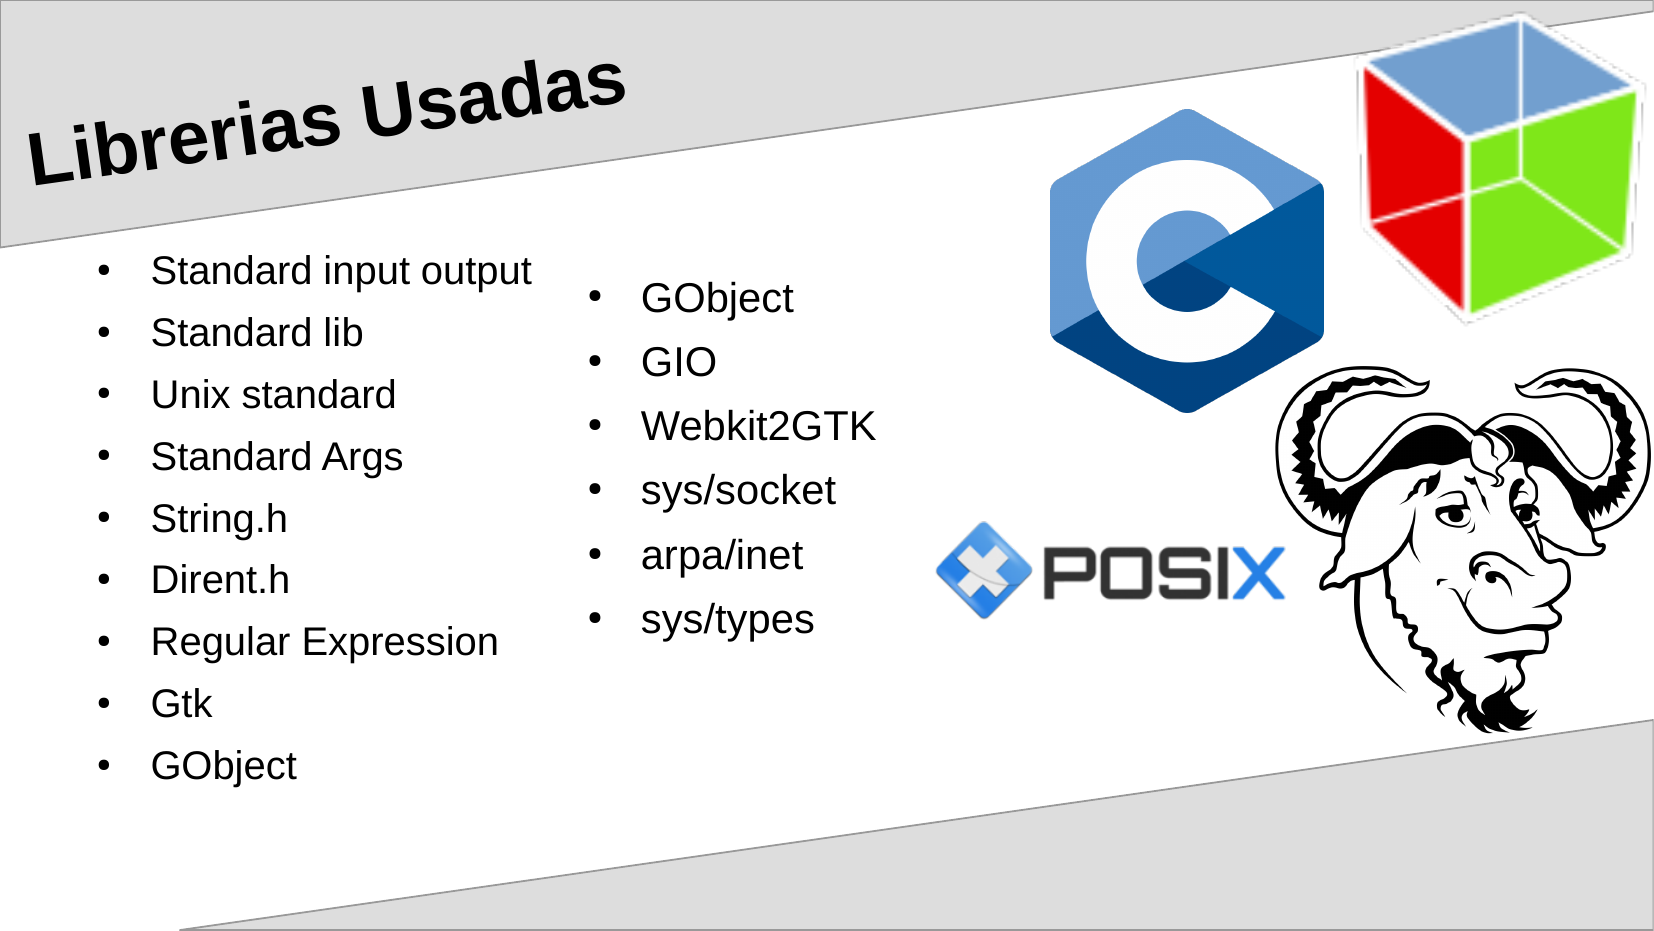

# Librerias Usadas
Standard input output
Standard lib
Unix standard
Standard Args
String.h
Dirent.h
Regular Expression
Gtk
GObject
GObject
GIO
Webkit2GTK
sys/socket
arpa/inet
sys/types